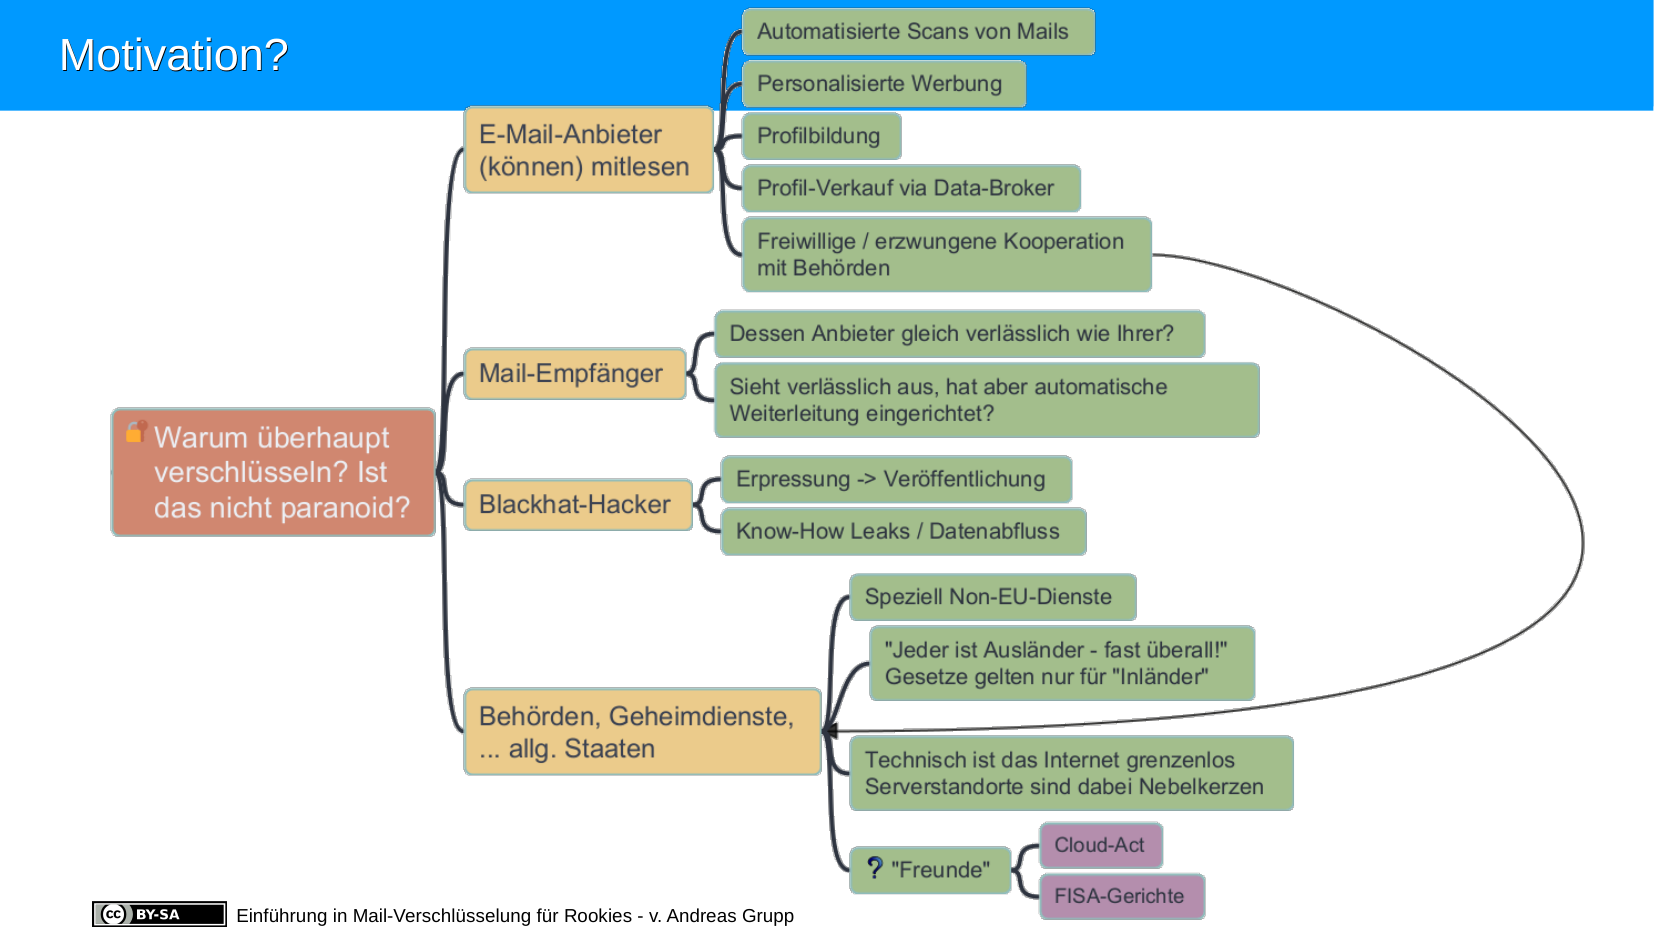

# Motivation?
Einführung in Mail-Verschlüsselung für Rookies - v. Andreas Grupp